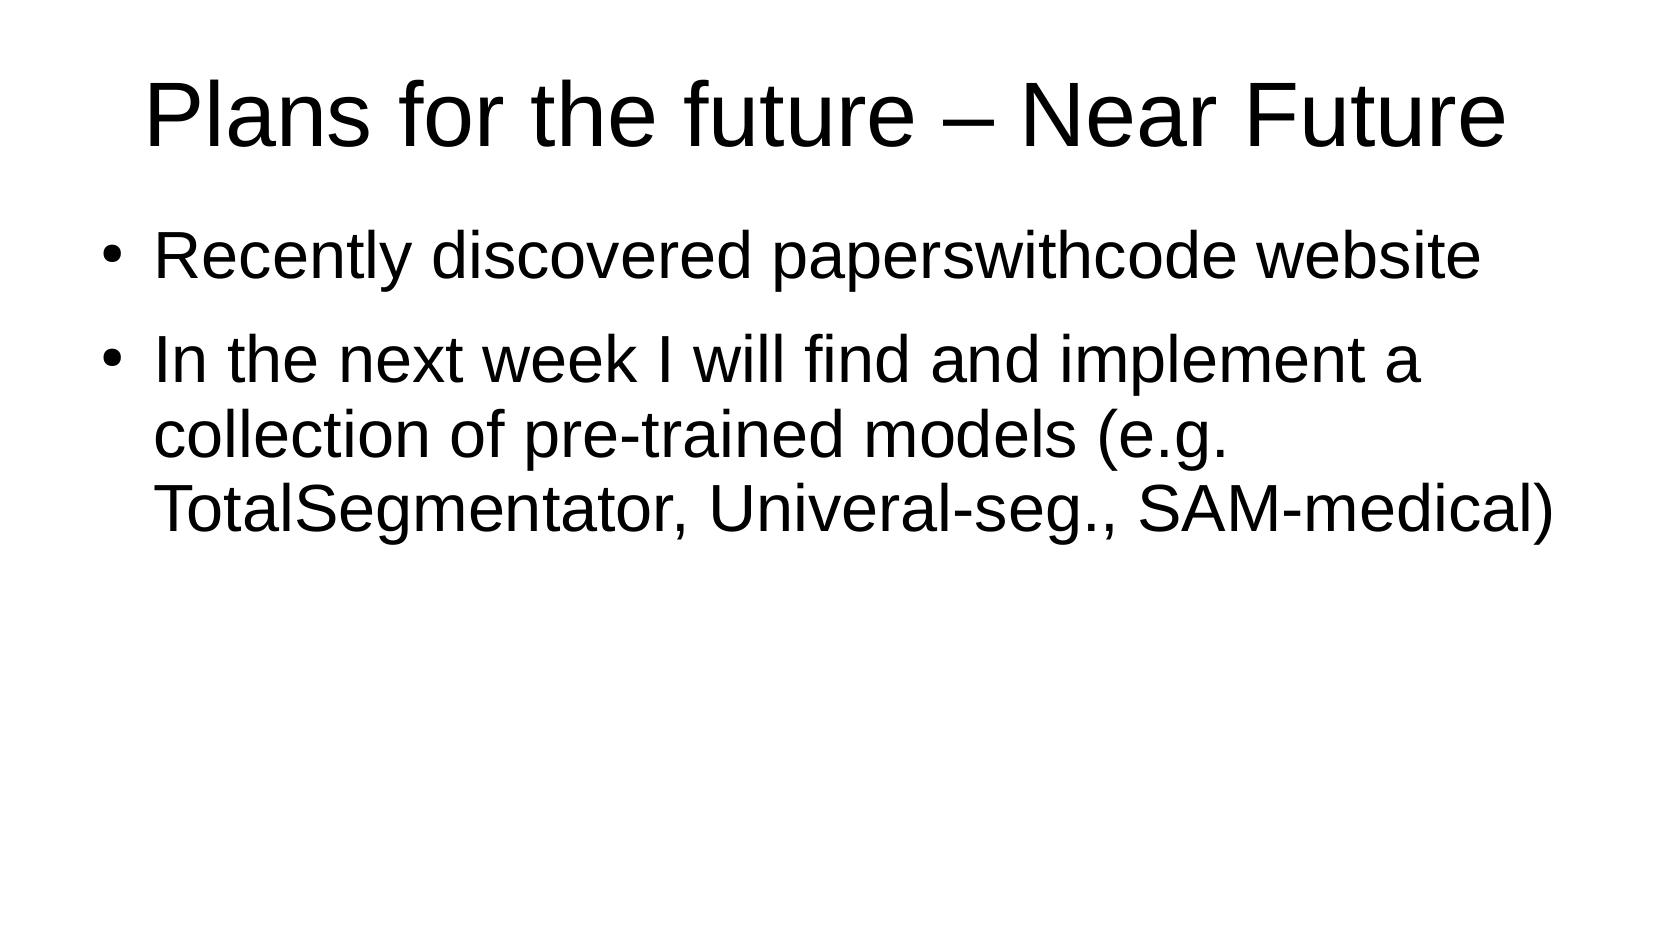

# Plans for the future – Near Future
Recently discovered paperswithcode website
In the next week I will find and implement a collection of pre-trained models (e.g. TotalSegmentator, Univeral-seg., SAM-medical)